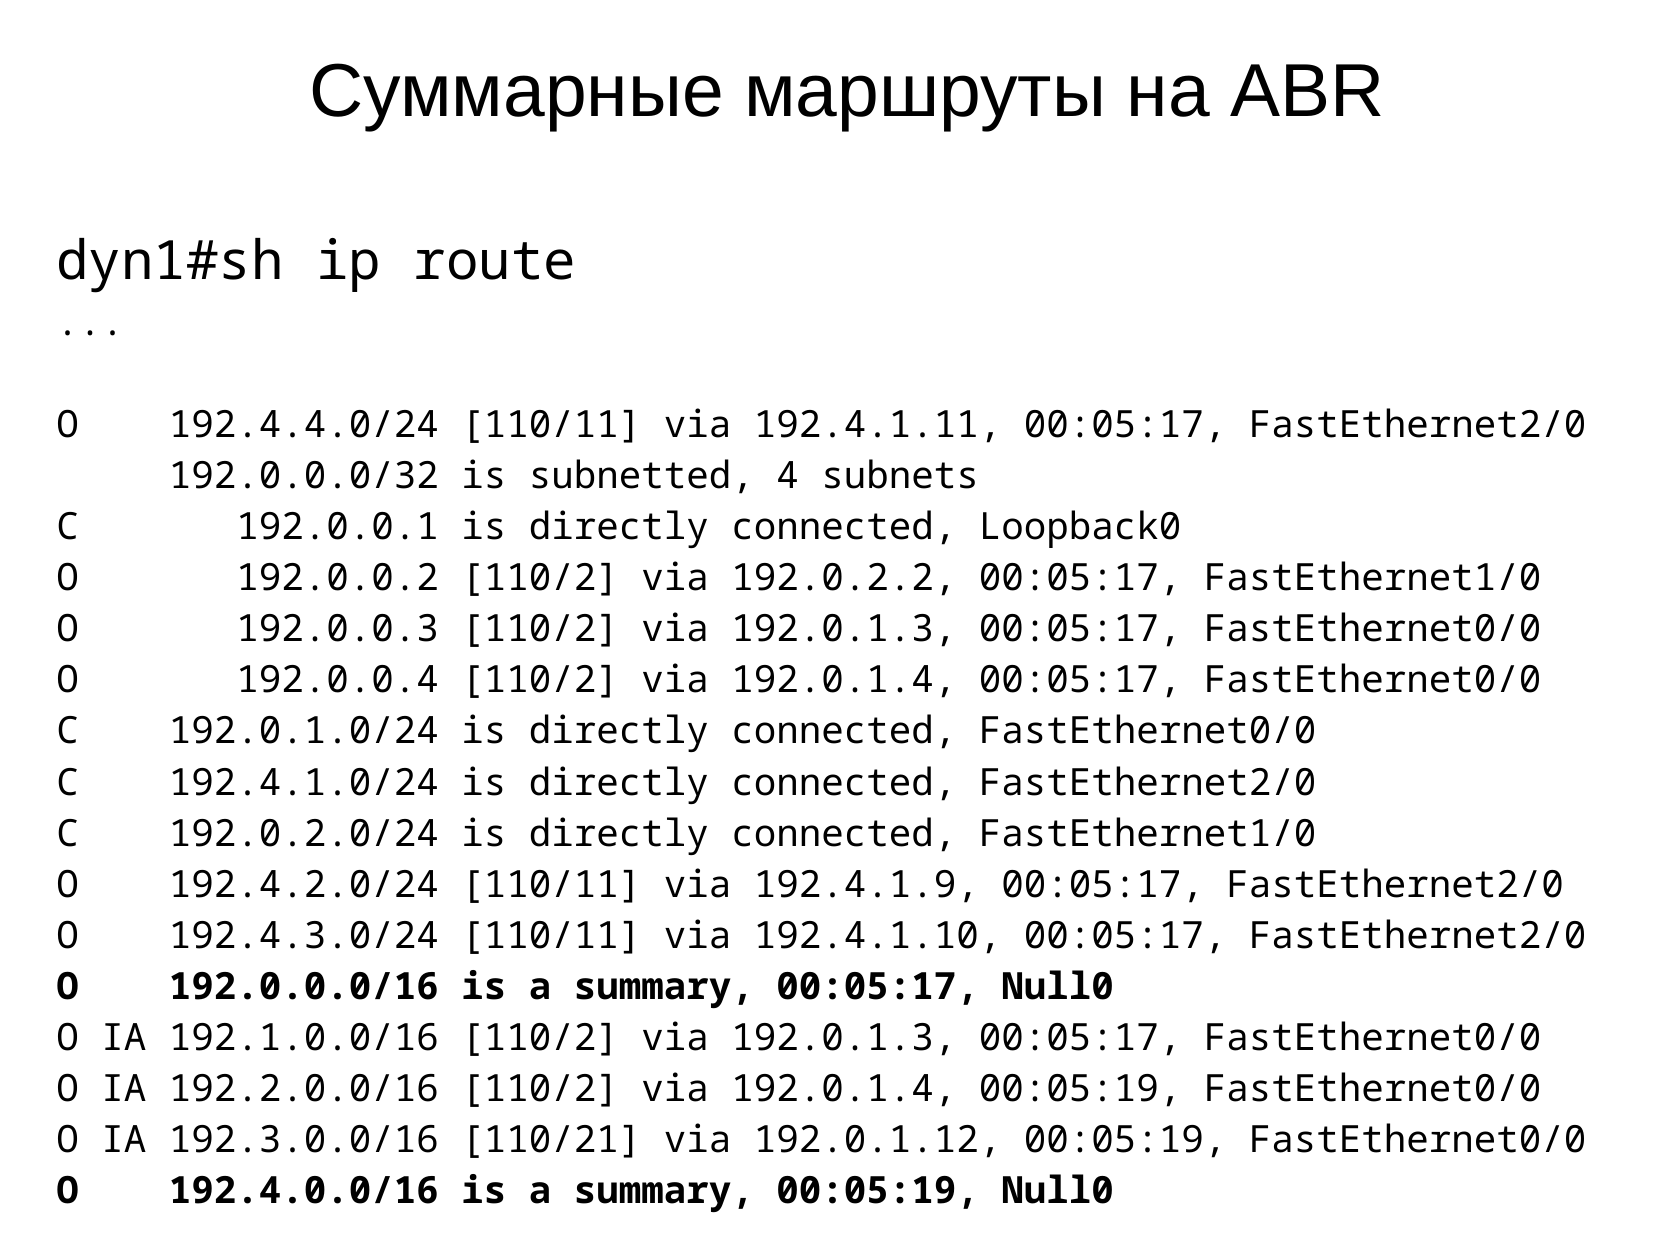

# Суммарные маршруты на ABR
dyn1#sh ip route
...
O 192.4.4.0/24 [110/11] via 192.4.1.11, 00:05:17, FastEthernet2/0
 192.0.0.0/32 is subnetted, 4 subnets
C 192.0.0.1 is directly connected, Loopback0
O 192.0.0.2 [110/2] via 192.0.2.2, 00:05:17, FastEthernet1/0
O 192.0.0.3 [110/2] via 192.0.1.3, 00:05:17, FastEthernet0/0
O 192.0.0.4 [110/2] via 192.0.1.4, 00:05:17, FastEthernet0/0
C 192.0.1.0/24 is directly connected, FastEthernet0/0
C 192.4.1.0/24 is directly connected, FastEthernet2/0
C 192.0.2.0/24 is directly connected, FastEthernet1/0
O 192.4.2.0/24 [110/11] via 192.4.1.9, 00:05:17, FastEthernet2/0
O 192.4.3.0/24 [110/11] via 192.4.1.10, 00:05:17, FastEthernet2/0
O 192.0.0.0/16 is a summary, 00:05:17, Null0
O IA 192.1.0.0/16 [110/2] via 192.0.1.3, 00:05:17, FastEthernet0/0
O IA 192.2.0.0/16 [110/2] via 192.0.1.4, 00:05:19, FastEthernet0/0
O IA 192.3.0.0/16 [110/21] via 192.0.1.12, 00:05:19, FastEthernet0/0
O 192.4.0.0/16 is a summary, 00:05:19, Null0